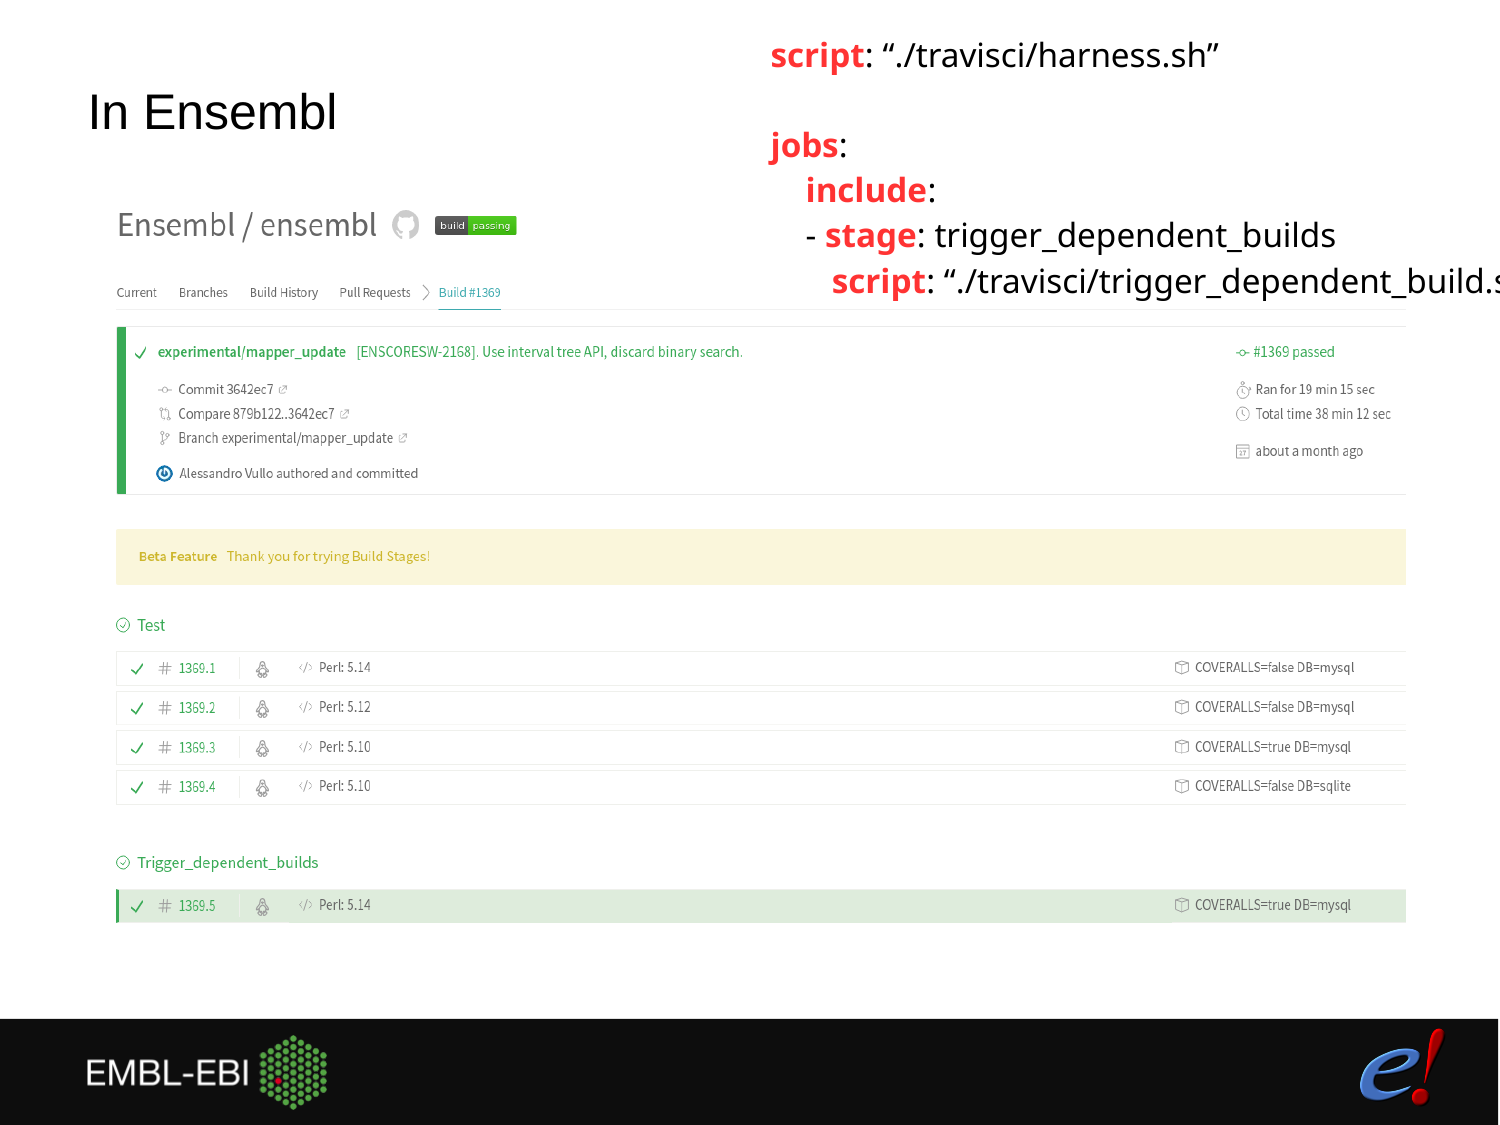

script: “./travisci/harness.sh”
jobs:
 include:
 - stage: trigger_dependent_builds
 script: “./travisci/trigger_dependent_build.sh”
# In Ensembl